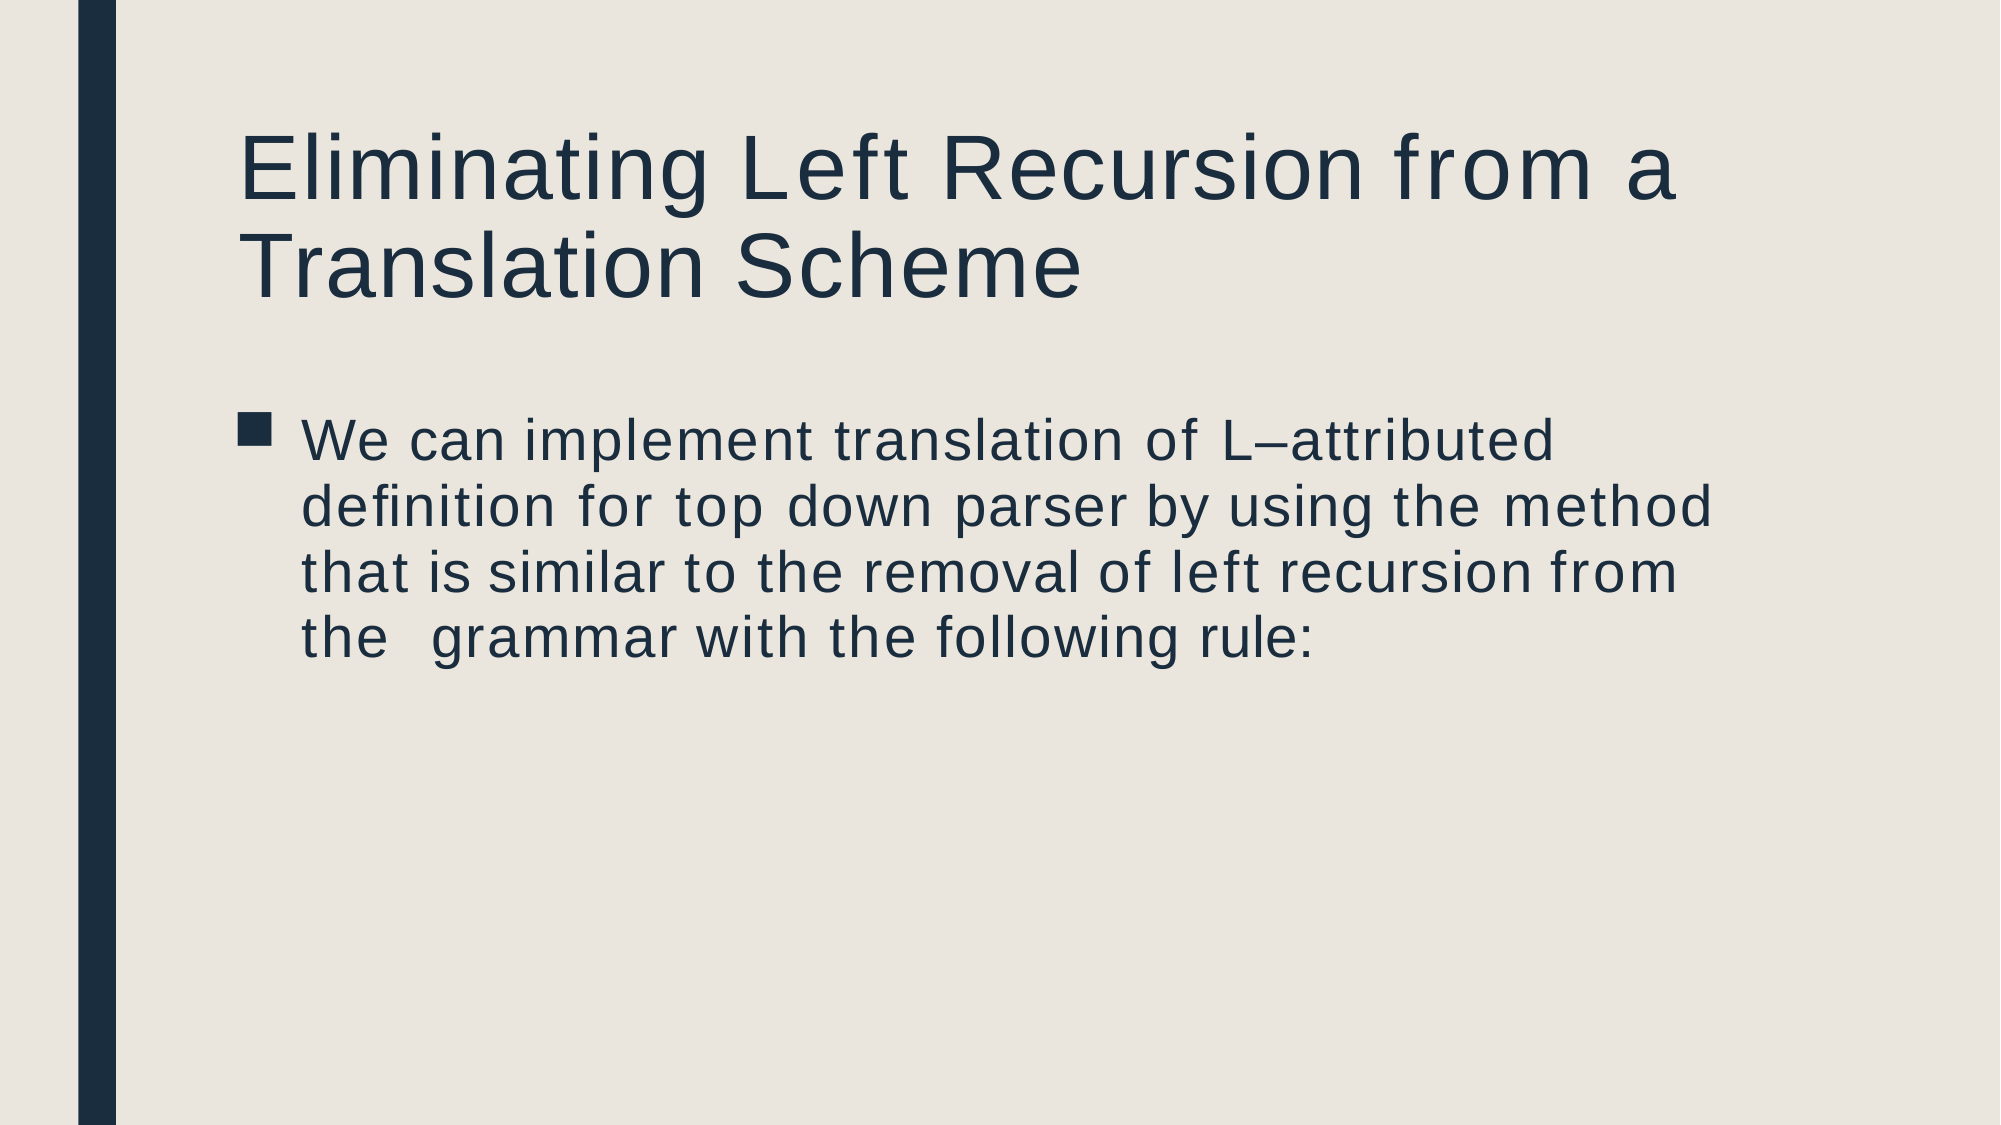

# Eliminating Left Recursion from a Translation Scheme
We can implement translation of L–attributed deﬁnition for top down parser by using the method that is similar to the removal of left recursion from the grammar with the following rule: